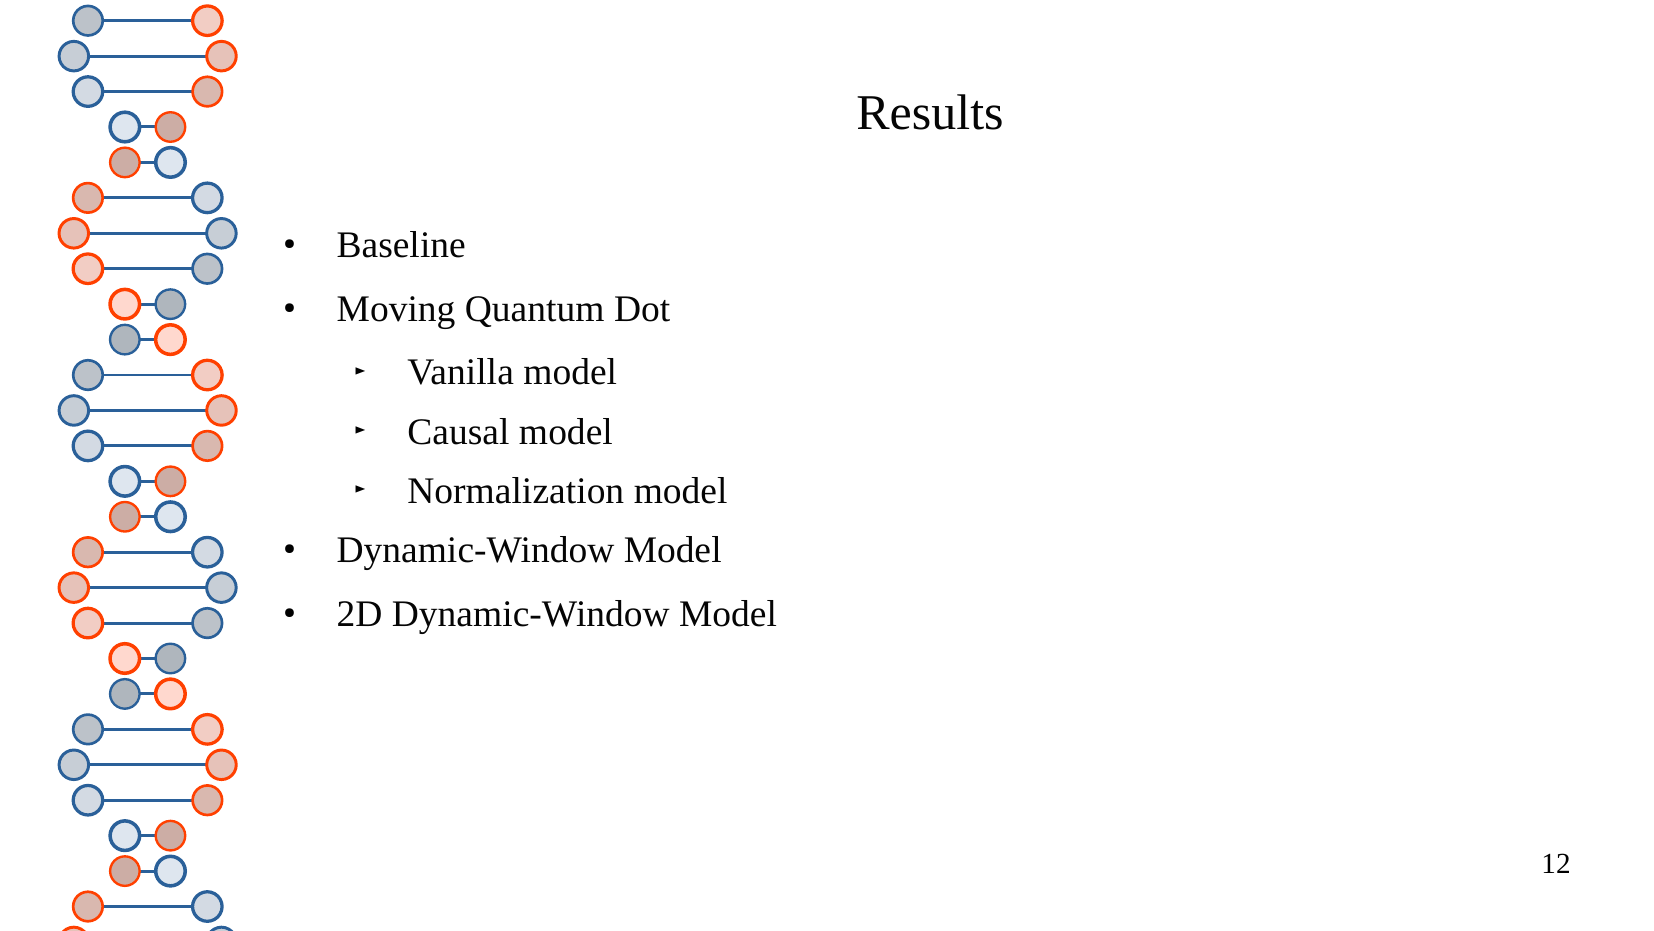

# Results
Baseline
Moving Quantum Dot
Vanilla model
Causal model
Normalization model
Dynamic-Window Model
2D Dynamic-Window Model
12